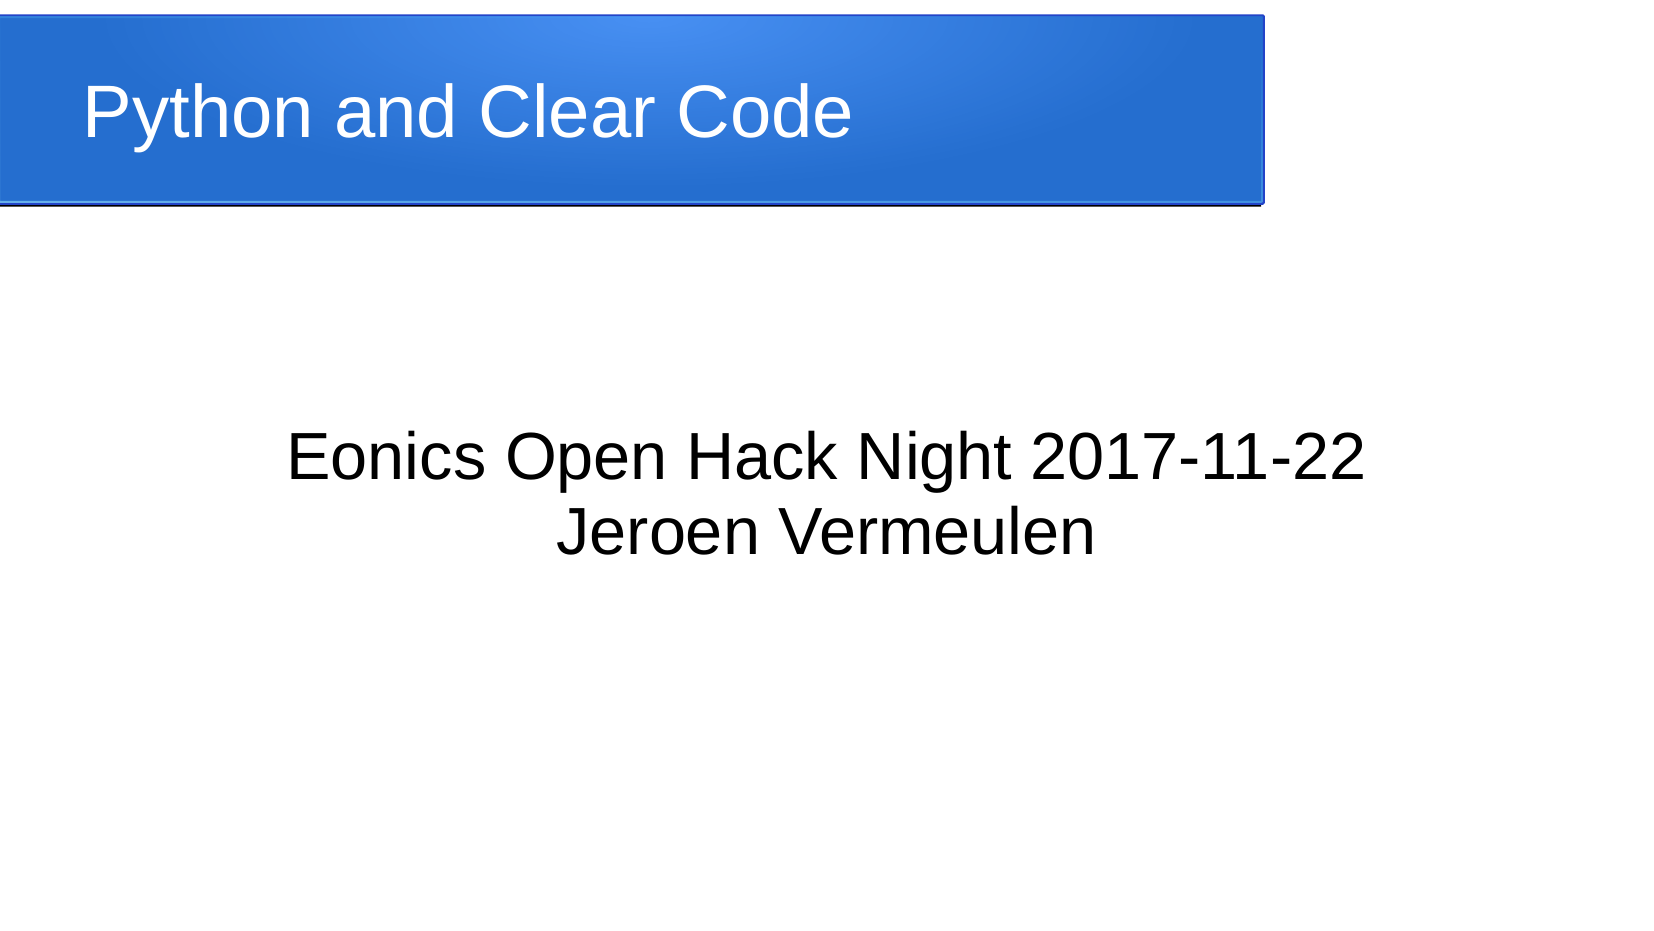

# Python and Clear Code
Eonics Open Hack Night 2017-11-22
Jeroen Vermeulen